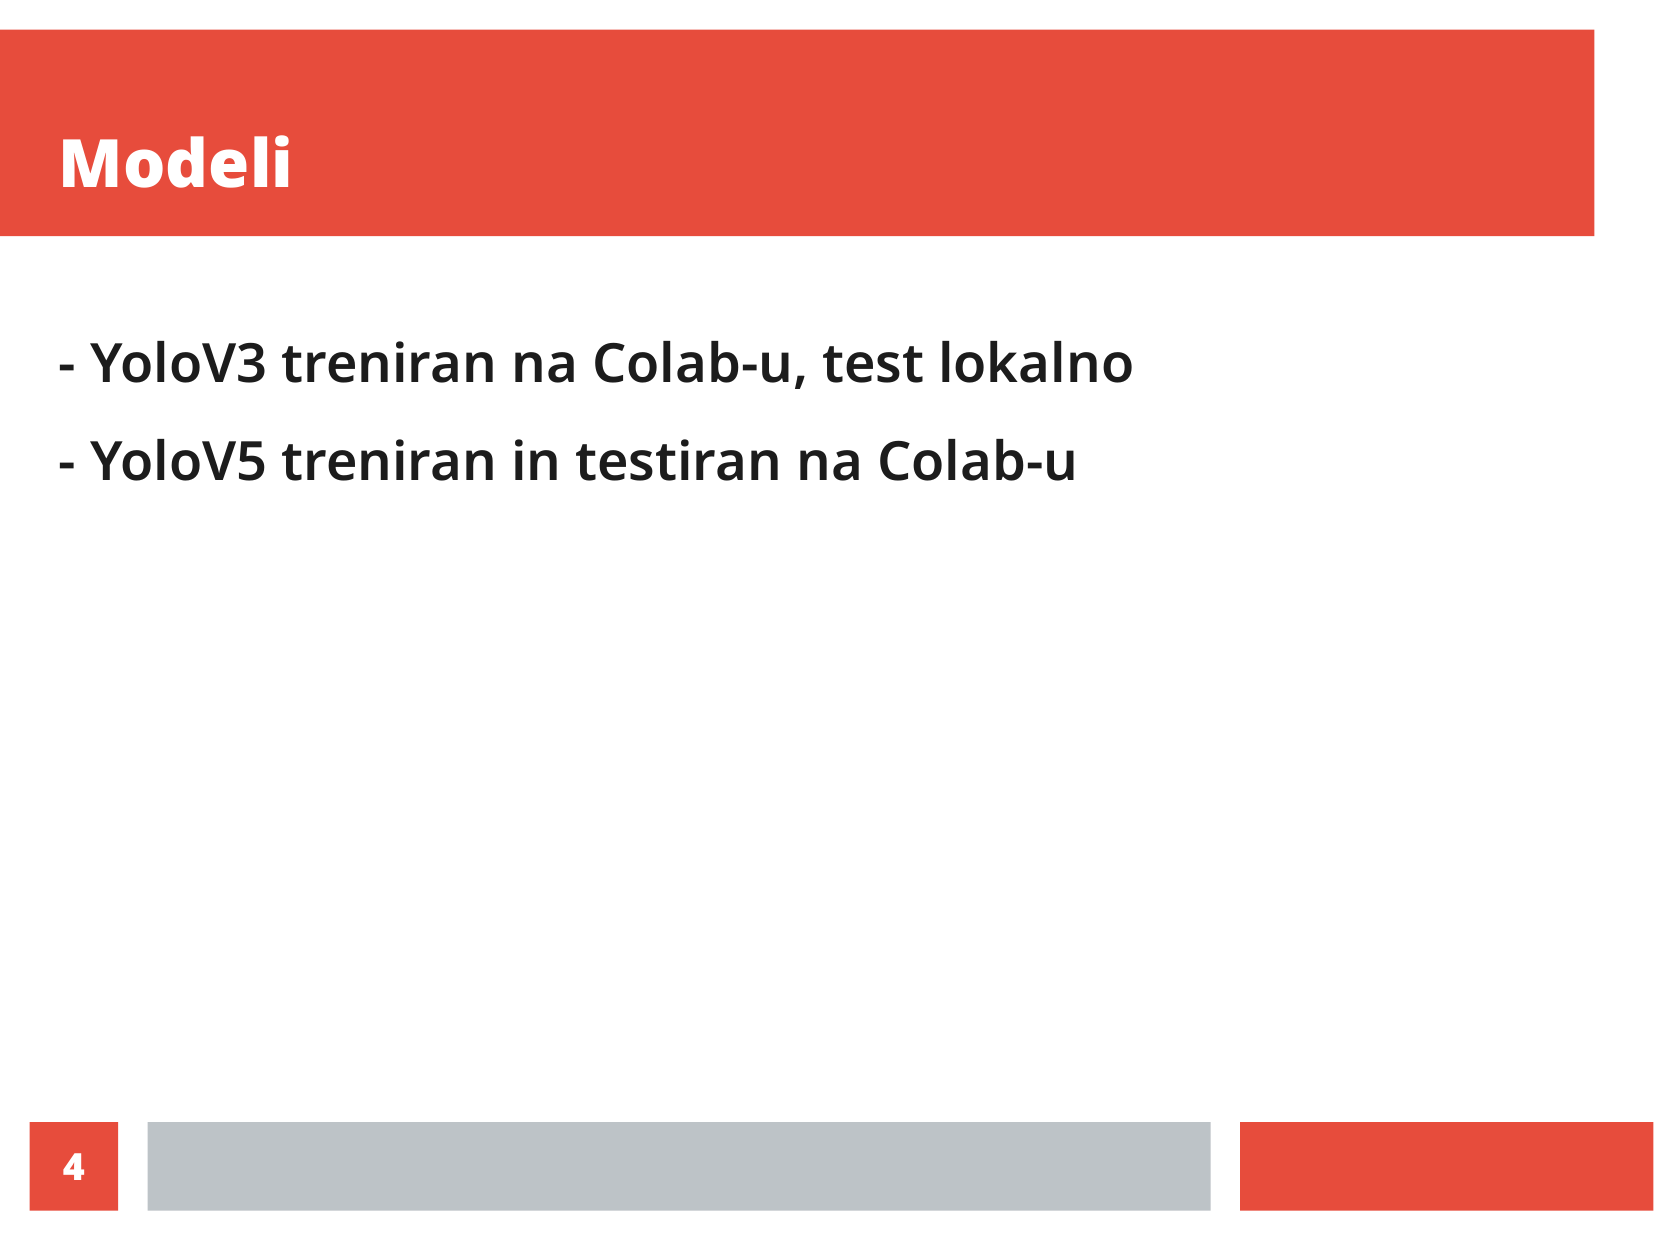

# Modeli
- YoloV3 treniran na Colab-u, test lokalno
- YoloV5 treniran in testiran na Colab-u
4